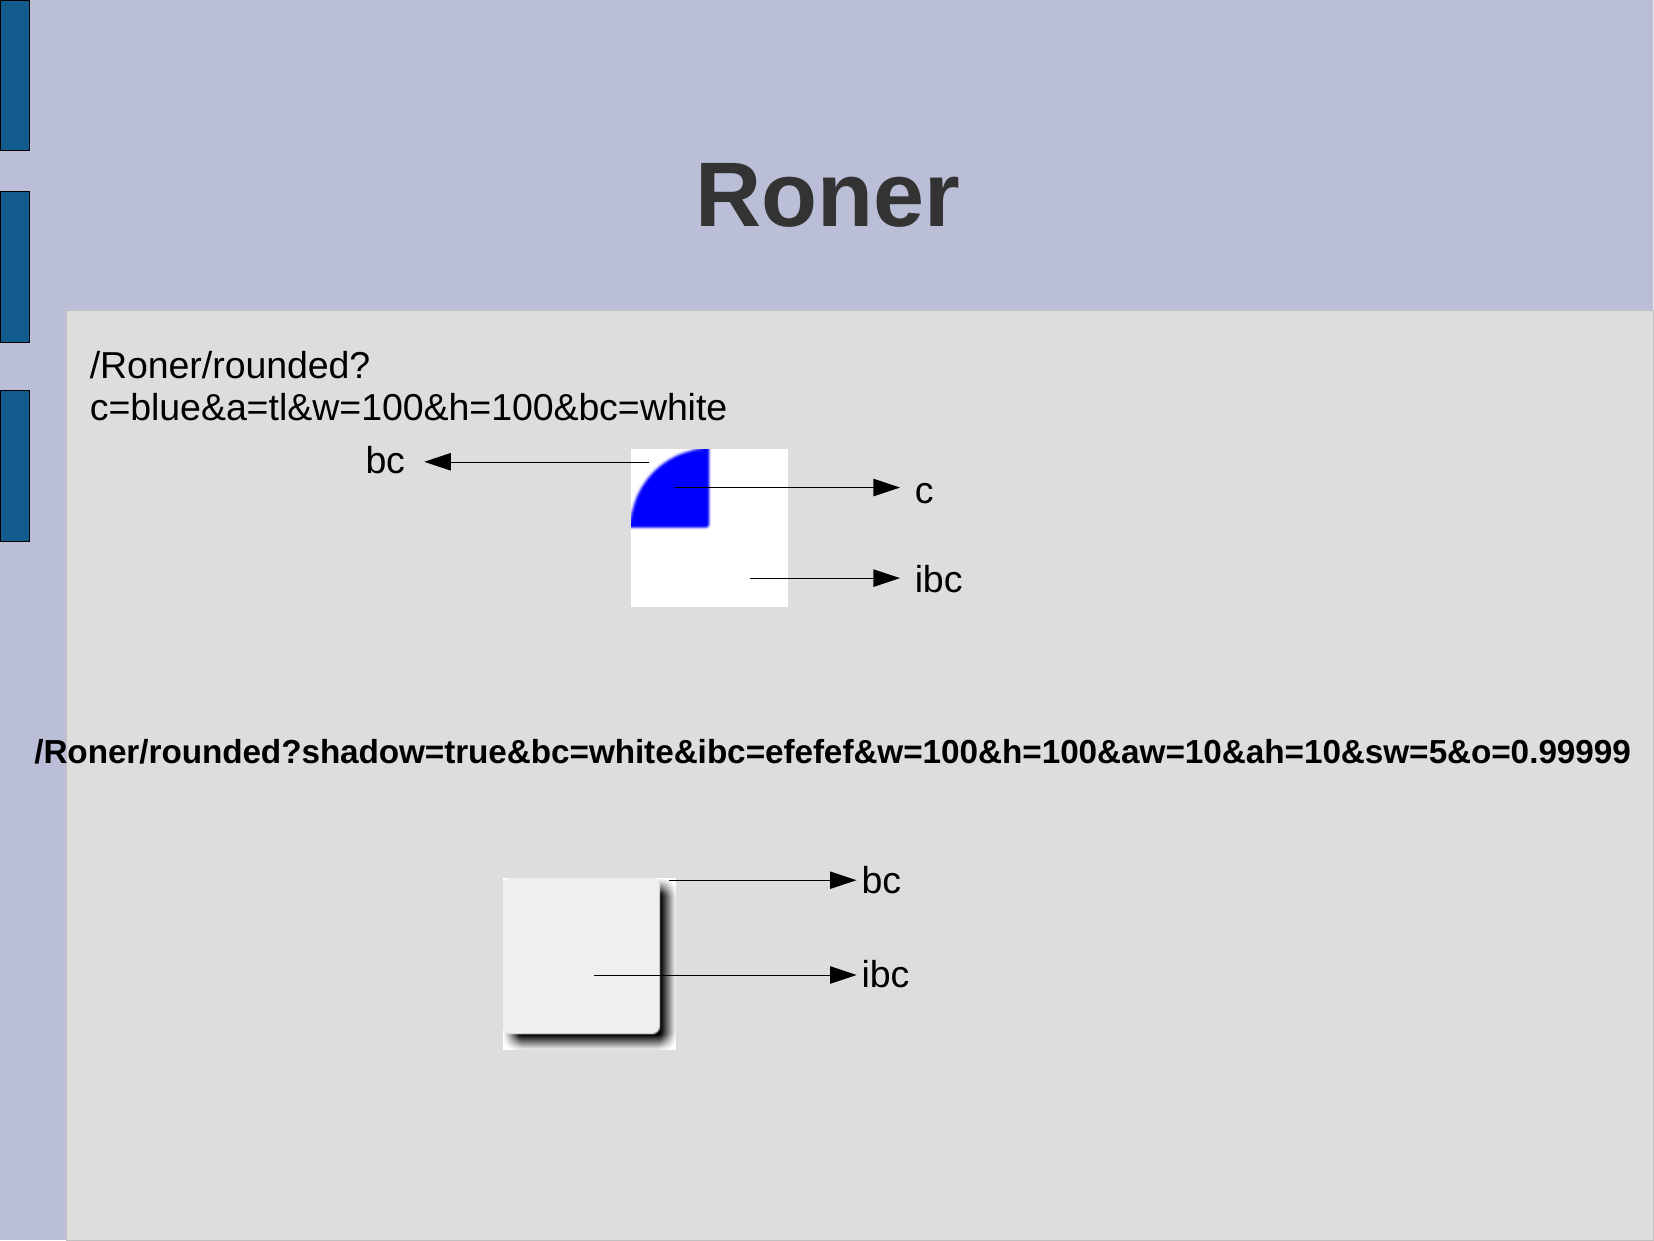

# Roner
/Roner/rounded?c=blue&a=tl&w=100&h=100&bc=white
bc
c
ibc
/Roner/rounded?shadow=true&bc=white&ibc=efefef&w=100&h=100&aw=10&ah=10&sw=5&o=0.99999
bc
ibc